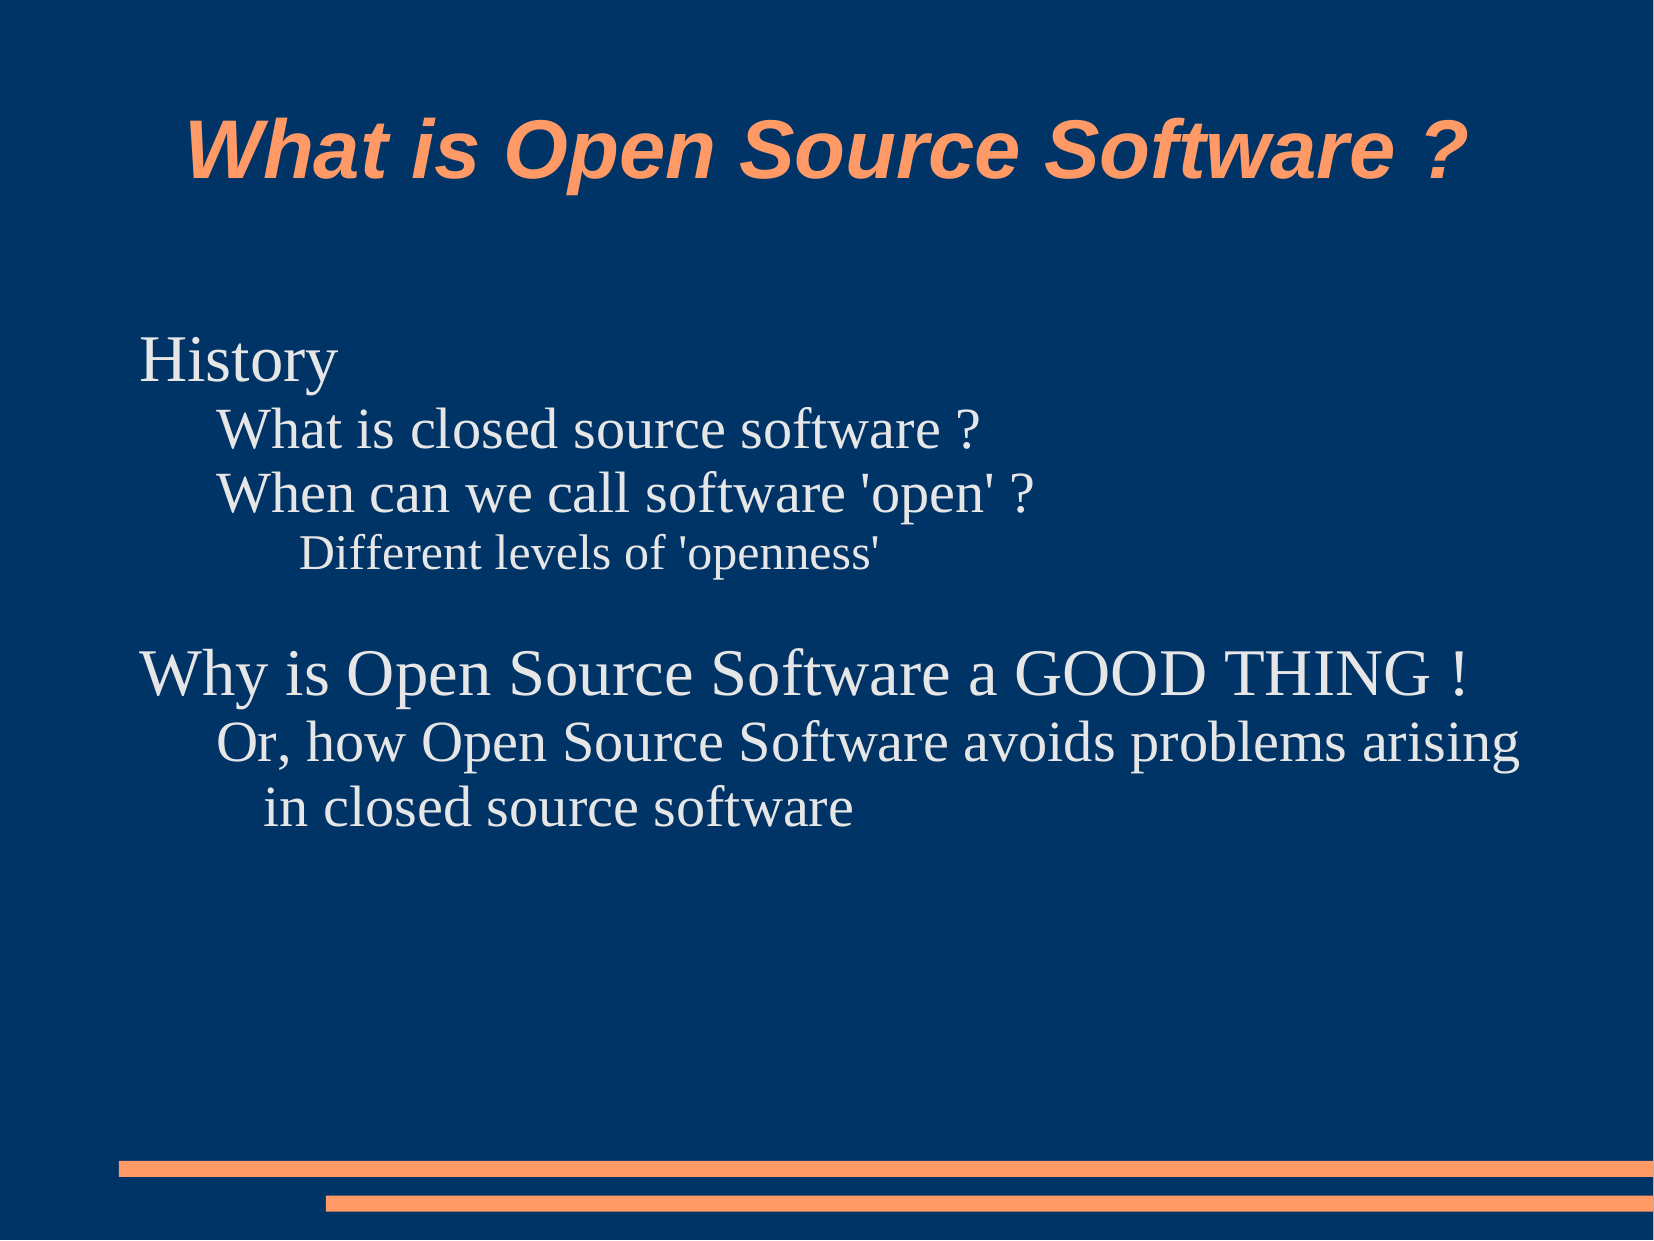

# What is Open Source Software ?
History
What is closed source software ?
When can we call software 'open' ?
Different levels of 'openness'
Why is Open Source Software a GOOD THING !
Or, how Open Source Software avoids problems arising in closed source software